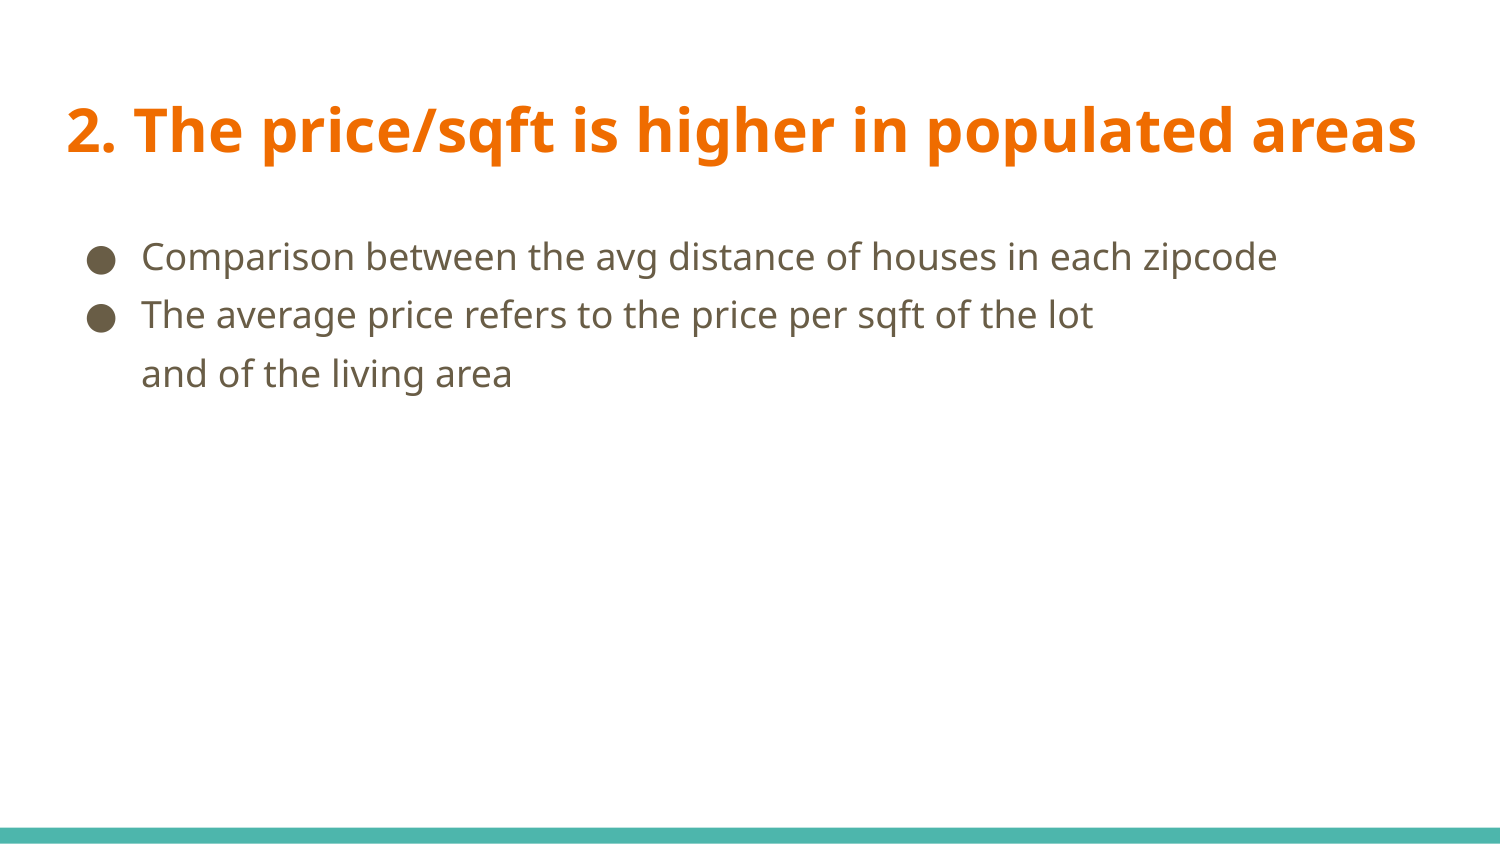

# 2. The price/sqft is higher in populated areas
Comparison between the avg distance of houses in each zipcode
The average price refers to the price per sqft of the lot
and of the living area